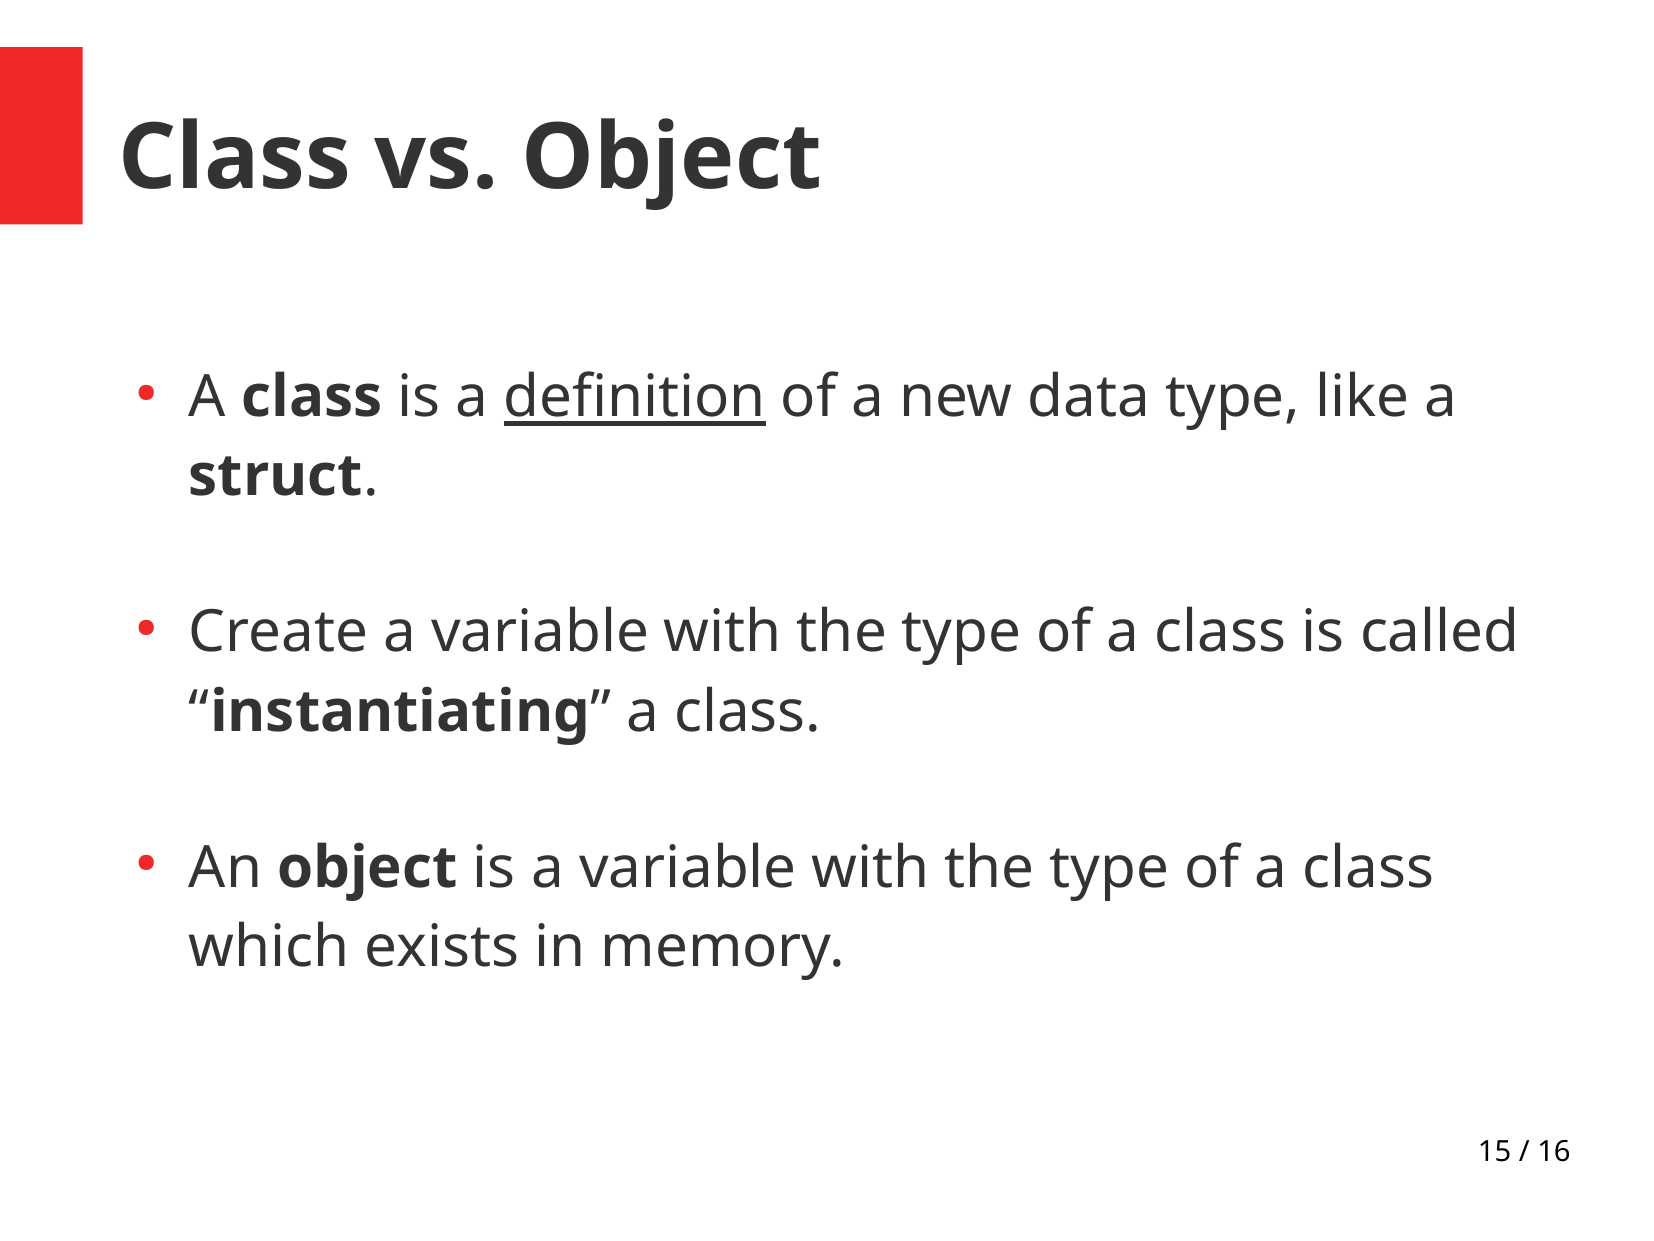

# Class vs. Object
A class is a definition of a new data type, like a struct.
Create a variable with the type of a class is called “instantiating” a class.
An object is a variable with the type of a class which exists in memory.
15